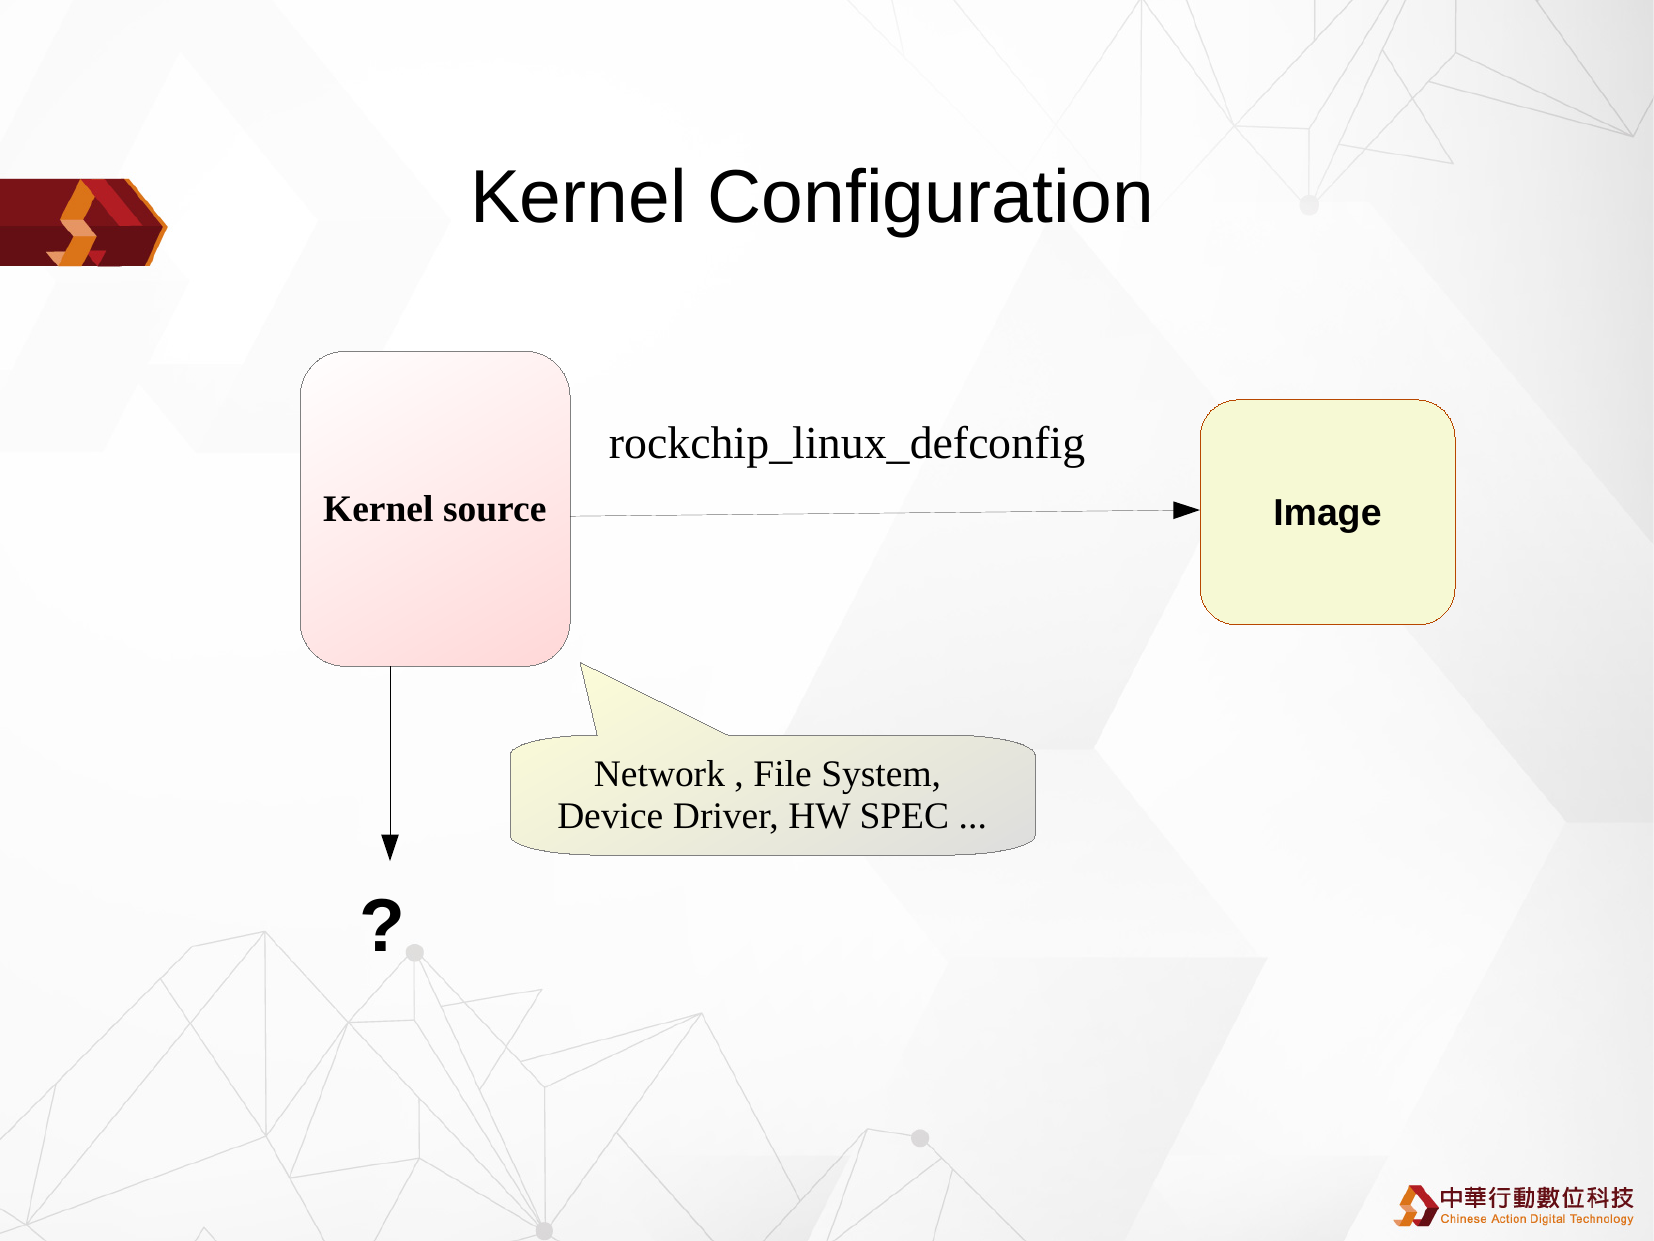

# Kernel Configuration
Kernel source
Image
rockchip_linux_defconfig
Network , File System,
Device Driver, HW SPEC ...
?